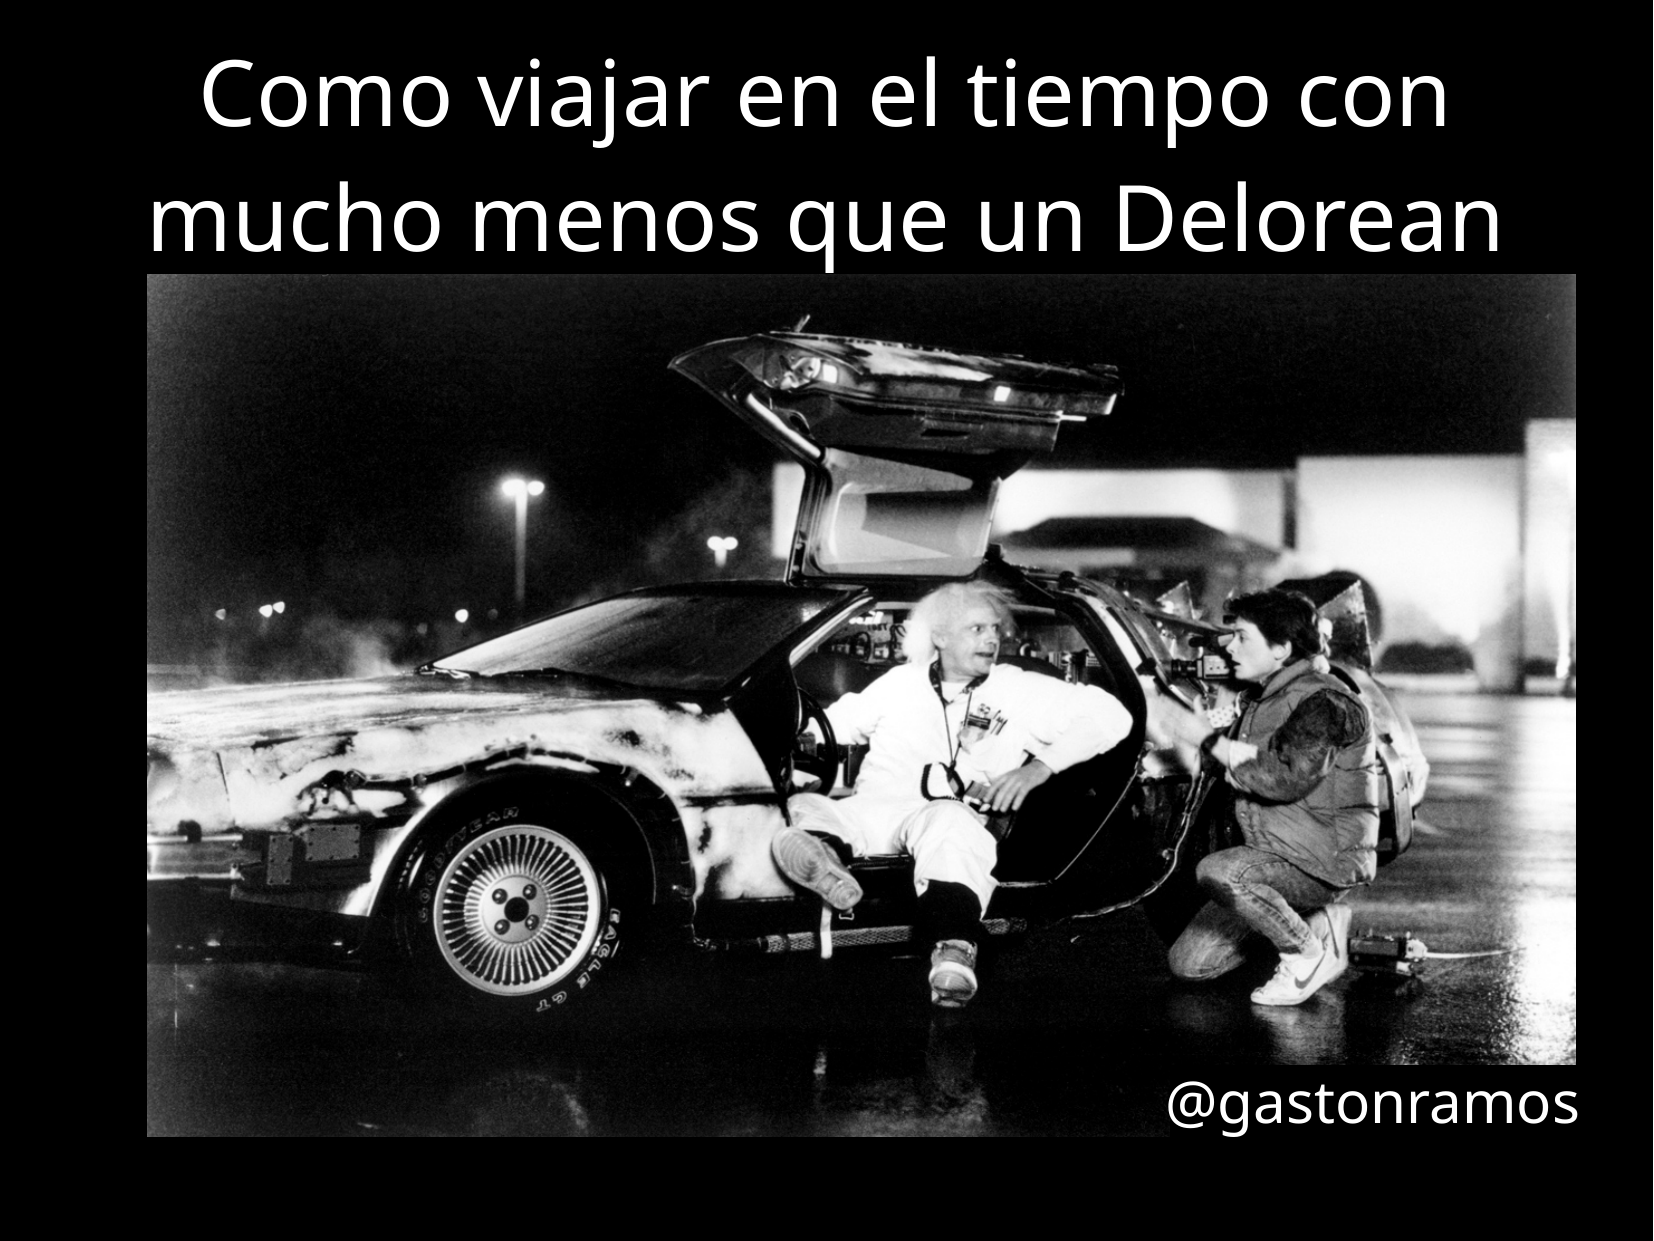

# Como viajar en el tiempo con mucho menos que un Delorean
@gastonramos